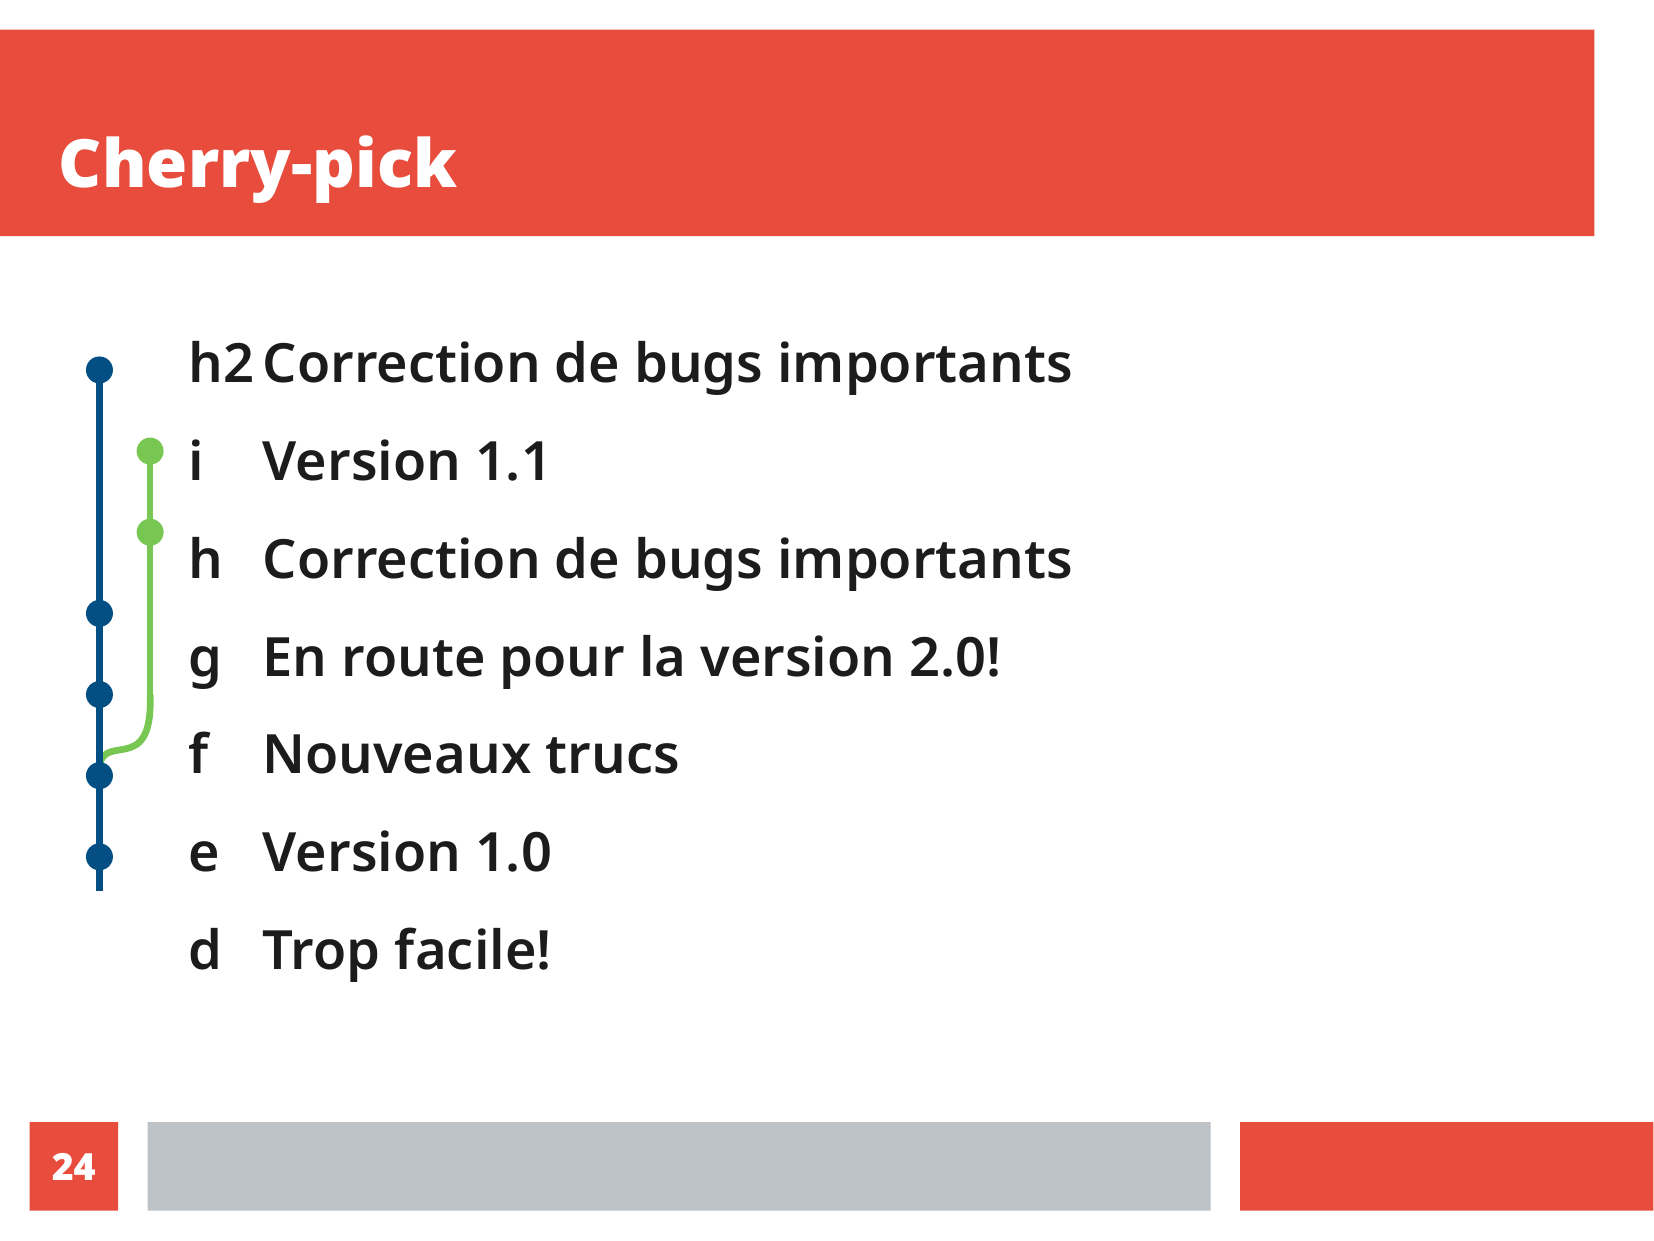

# Cherry-pick
h2	Correction de bugs importants
i	Version 1.1
h	Correction de bugs importants
g	En route pour la version 2.0!
f	Nouveaux trucs
e	Version 1.0
d	Trop facile!
24